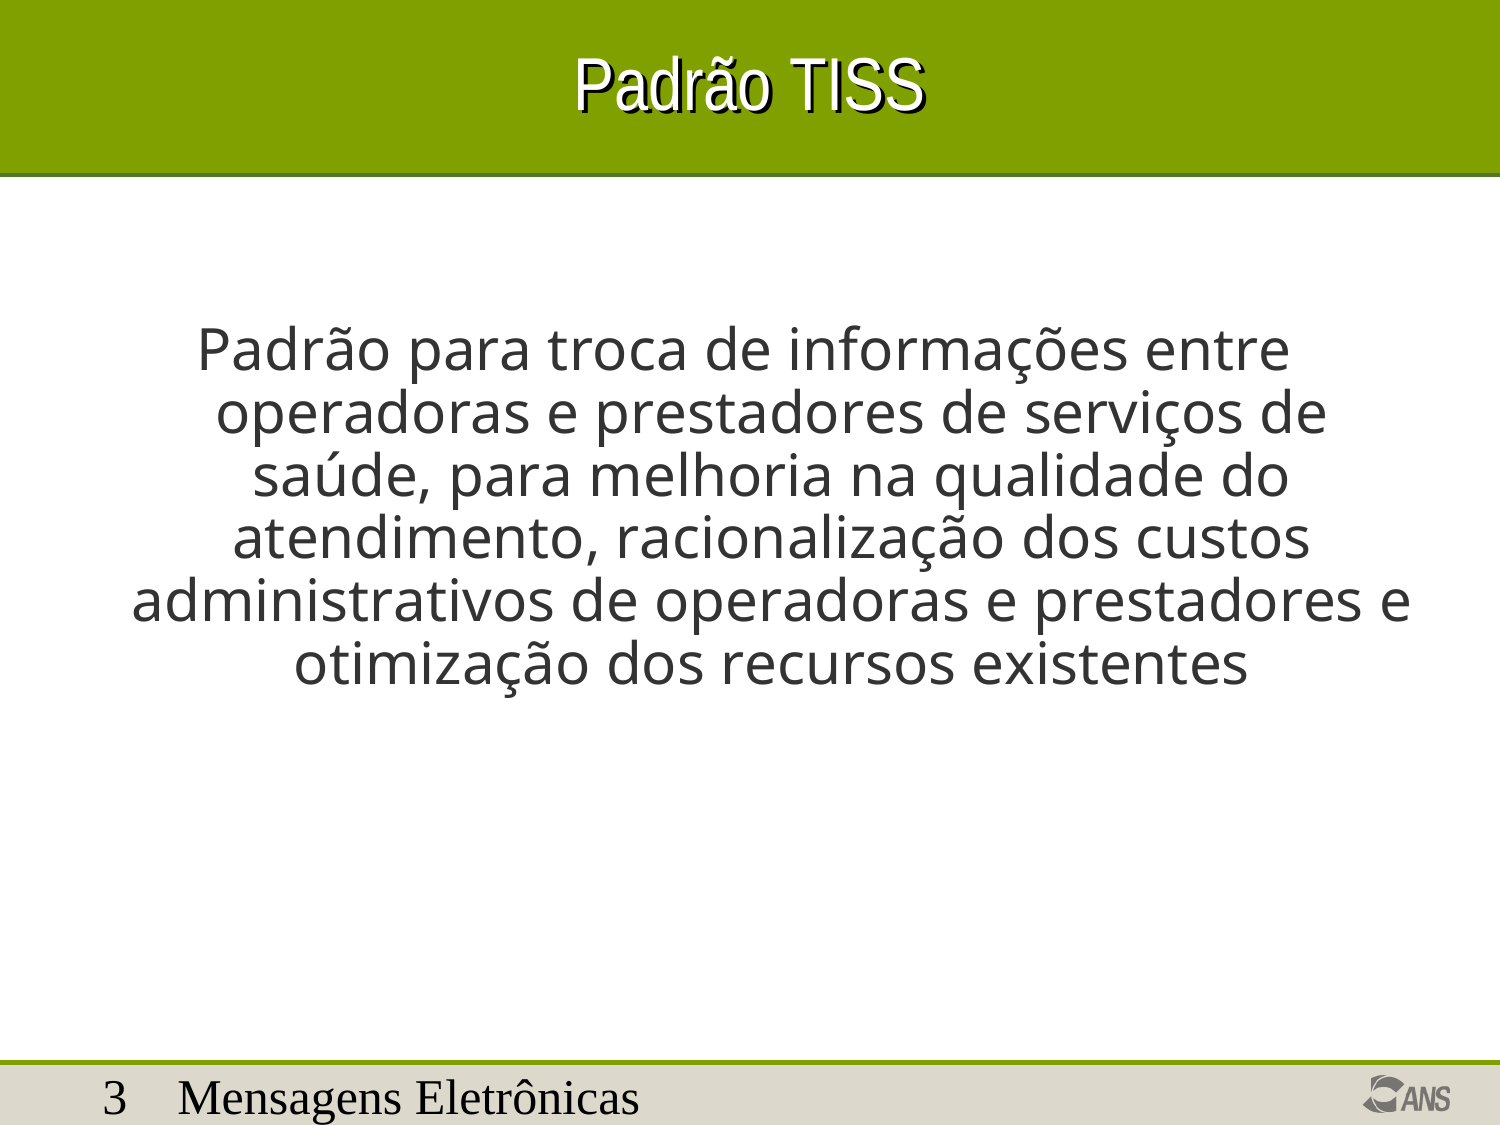

# Padrão TISS
Padrão para troca de informações entre operadoras e prestadores de serviços de saúde, para melhoria na qualidade do atendimento, racionalização dos custos administrativos de operadoras e prestadores e otimização dos recursos existentes
3
Mensagens Eletrônicas